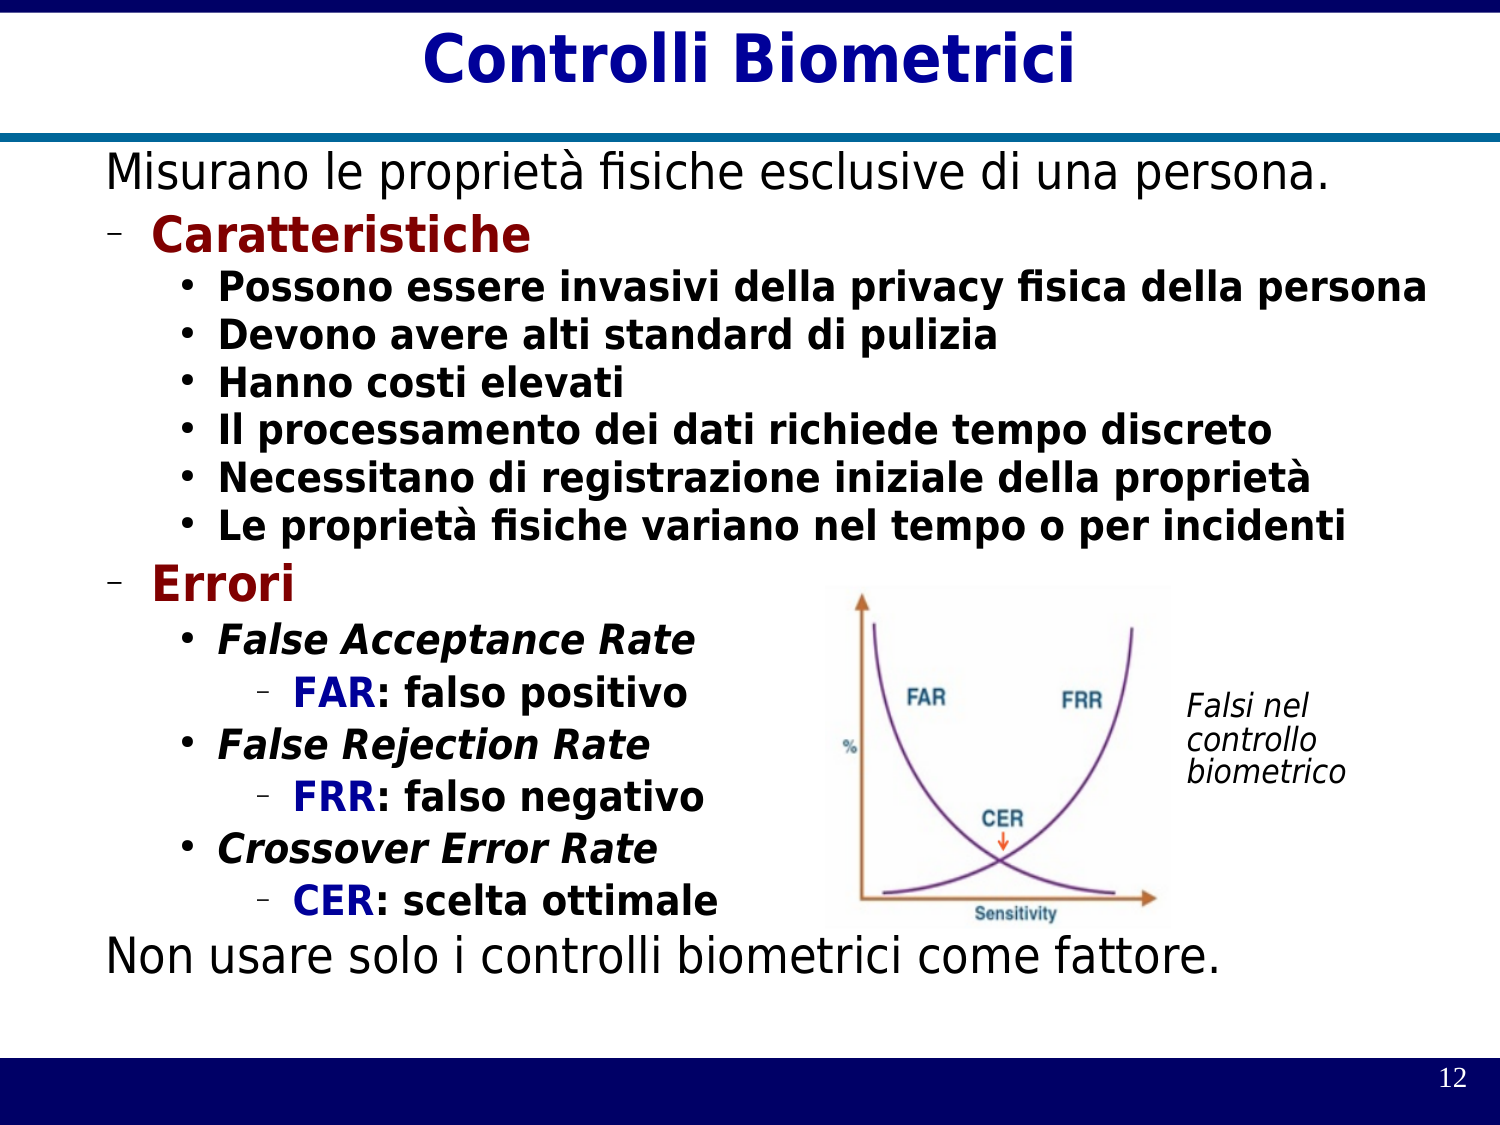

# Controlli Biometrici
Misurano le proprietà fisiche esclusive di una persona.
Caratteristiche
Possono essere invasivi della privacy fisica della persona
Devono avere alti standard di pulizia
Hanno costi elevati
Il processamento dei dati richiede tempo discreto
Necessitano di registrazione iniziale della proprietà
Le proprietà fisiche variano nel tempo o per incidenti
Errori
False Acceptance Rate
FAR: falso positivo
False Rejection Rate
FRR: falso negativo
Crossover Error Rate
CER: scelta ottimale
Non usare solo i controlli biometrici come fattore.
Falsi nel
controllo
biometrico